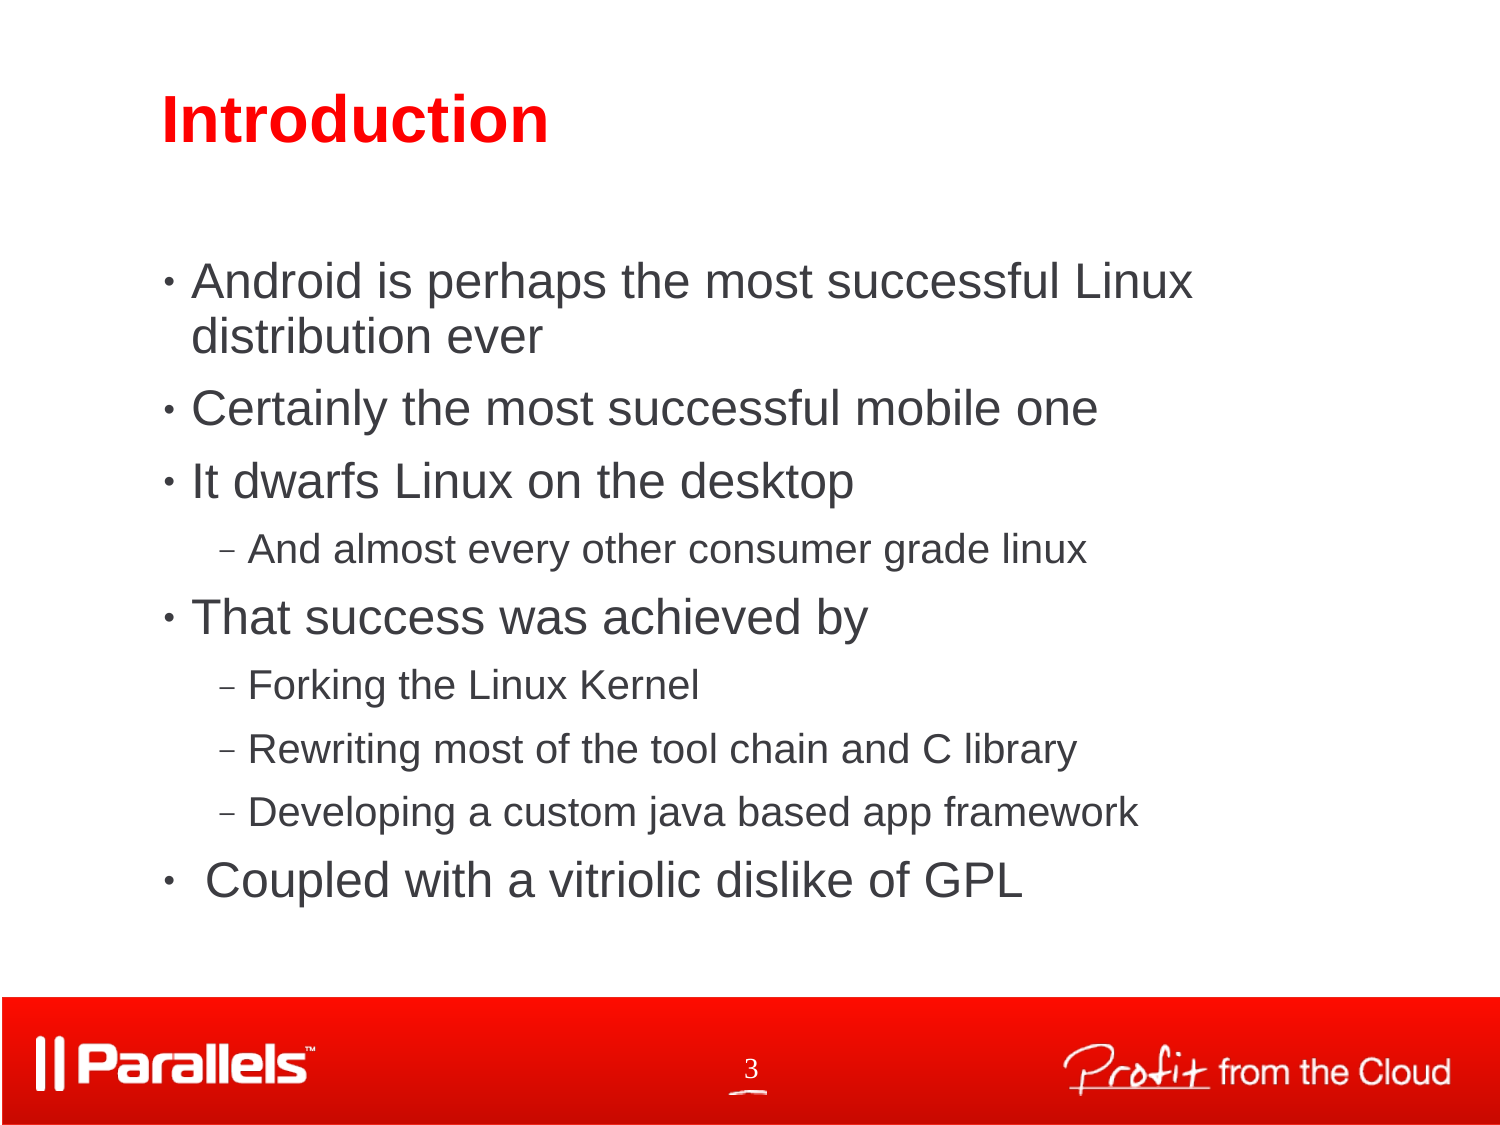

# Introduction
Android is perhaps the most successful Linux distribution ever
Certainly the most successful mobile one
It dwarfs Linux on the desktop
And almost every other consumer grade linux
That success was achieved by
Forking the Linux Kernel
Rewriting most of the tool chain and C library
Developing a custom java based app framework
 Coupled with a vitriolic dislike of GPL